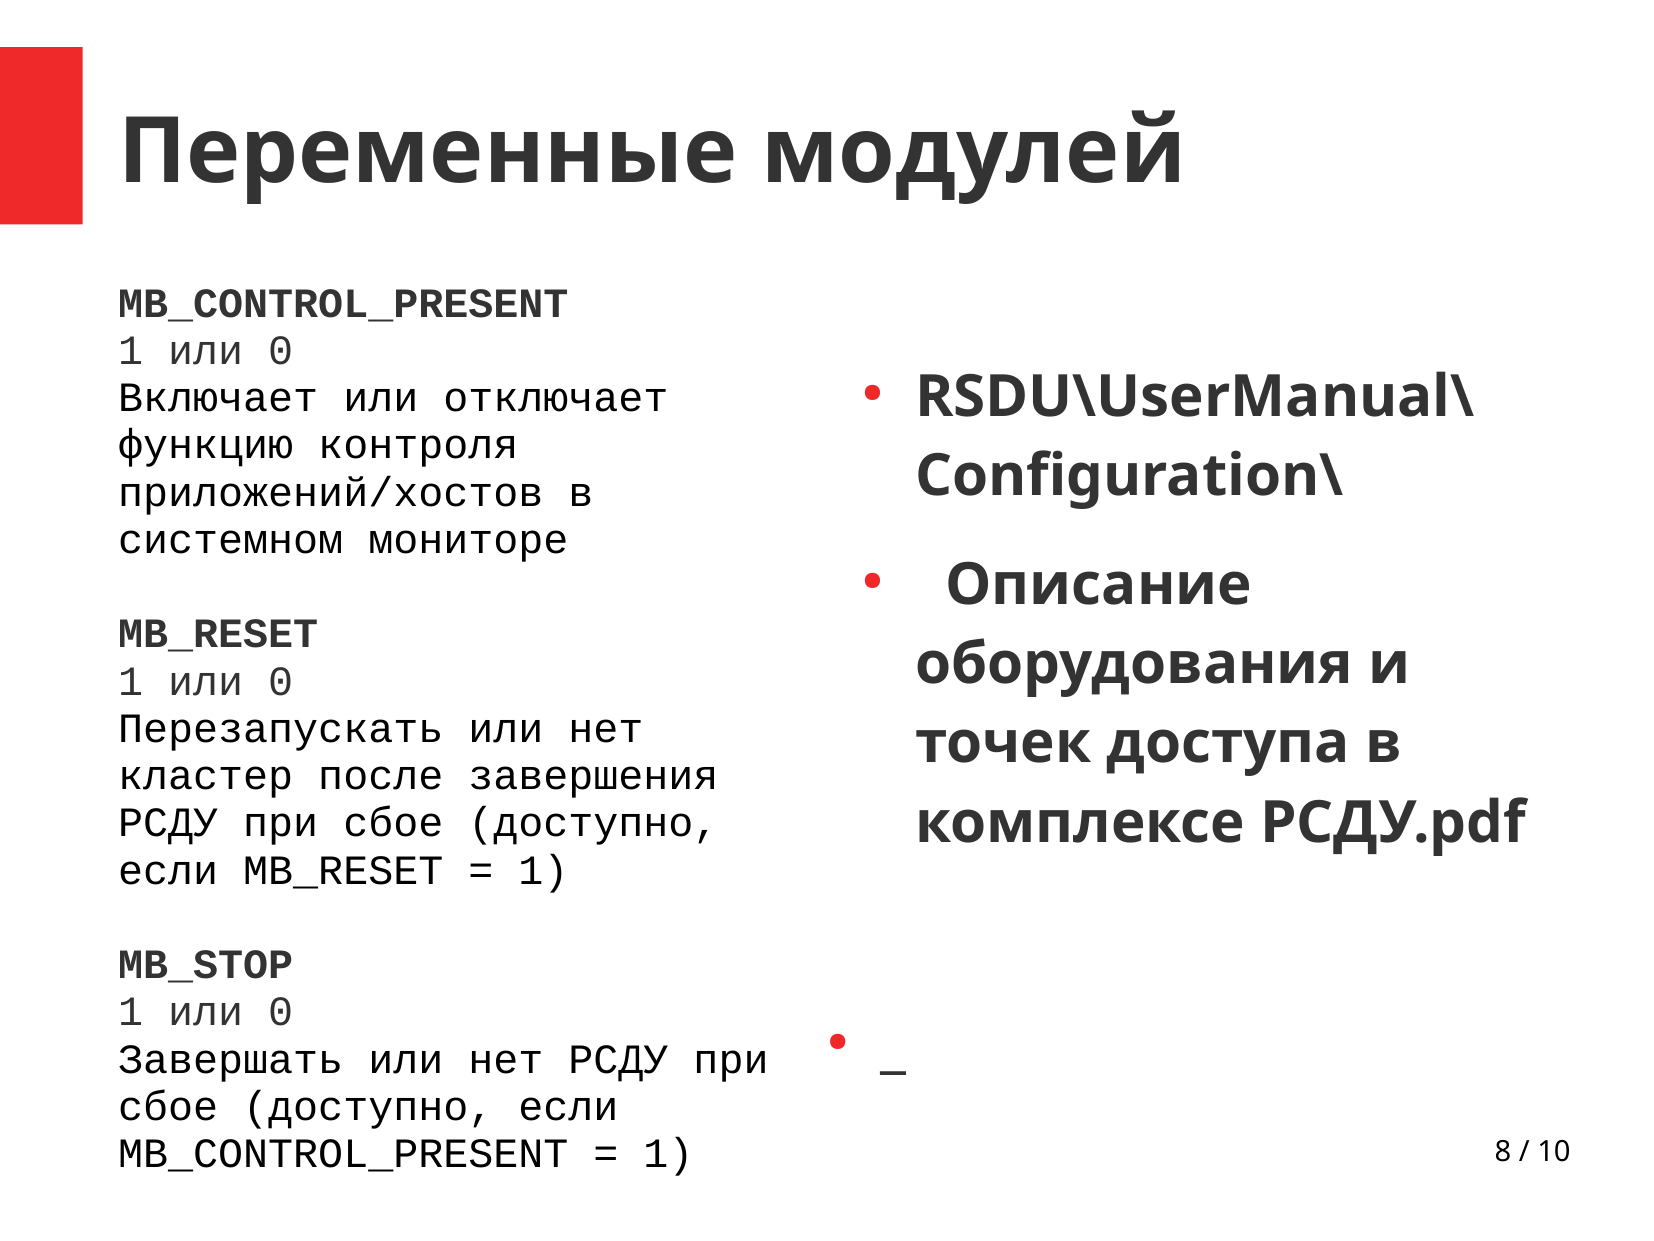

# Переменные модулей
MB_CONTROL_PRESENT
1 или 0
Включает или отключает функцию контроля приложений/хостов в системном мониторе
MB_RESET
1 или 0
Перезапускать или нет кластер после завершения РСДУ при сбое (доступно, если MB_RESET = 1)
MB_STOP
1 или 0
Завершать или нет РСДУ при сбое (доступно, если MB_CONTROL_PRESENT = 1)
RSDU\UserManual\Configuration\
 Описание оборудования и точек доступа в комплексе РСДУ.pdf
_
8